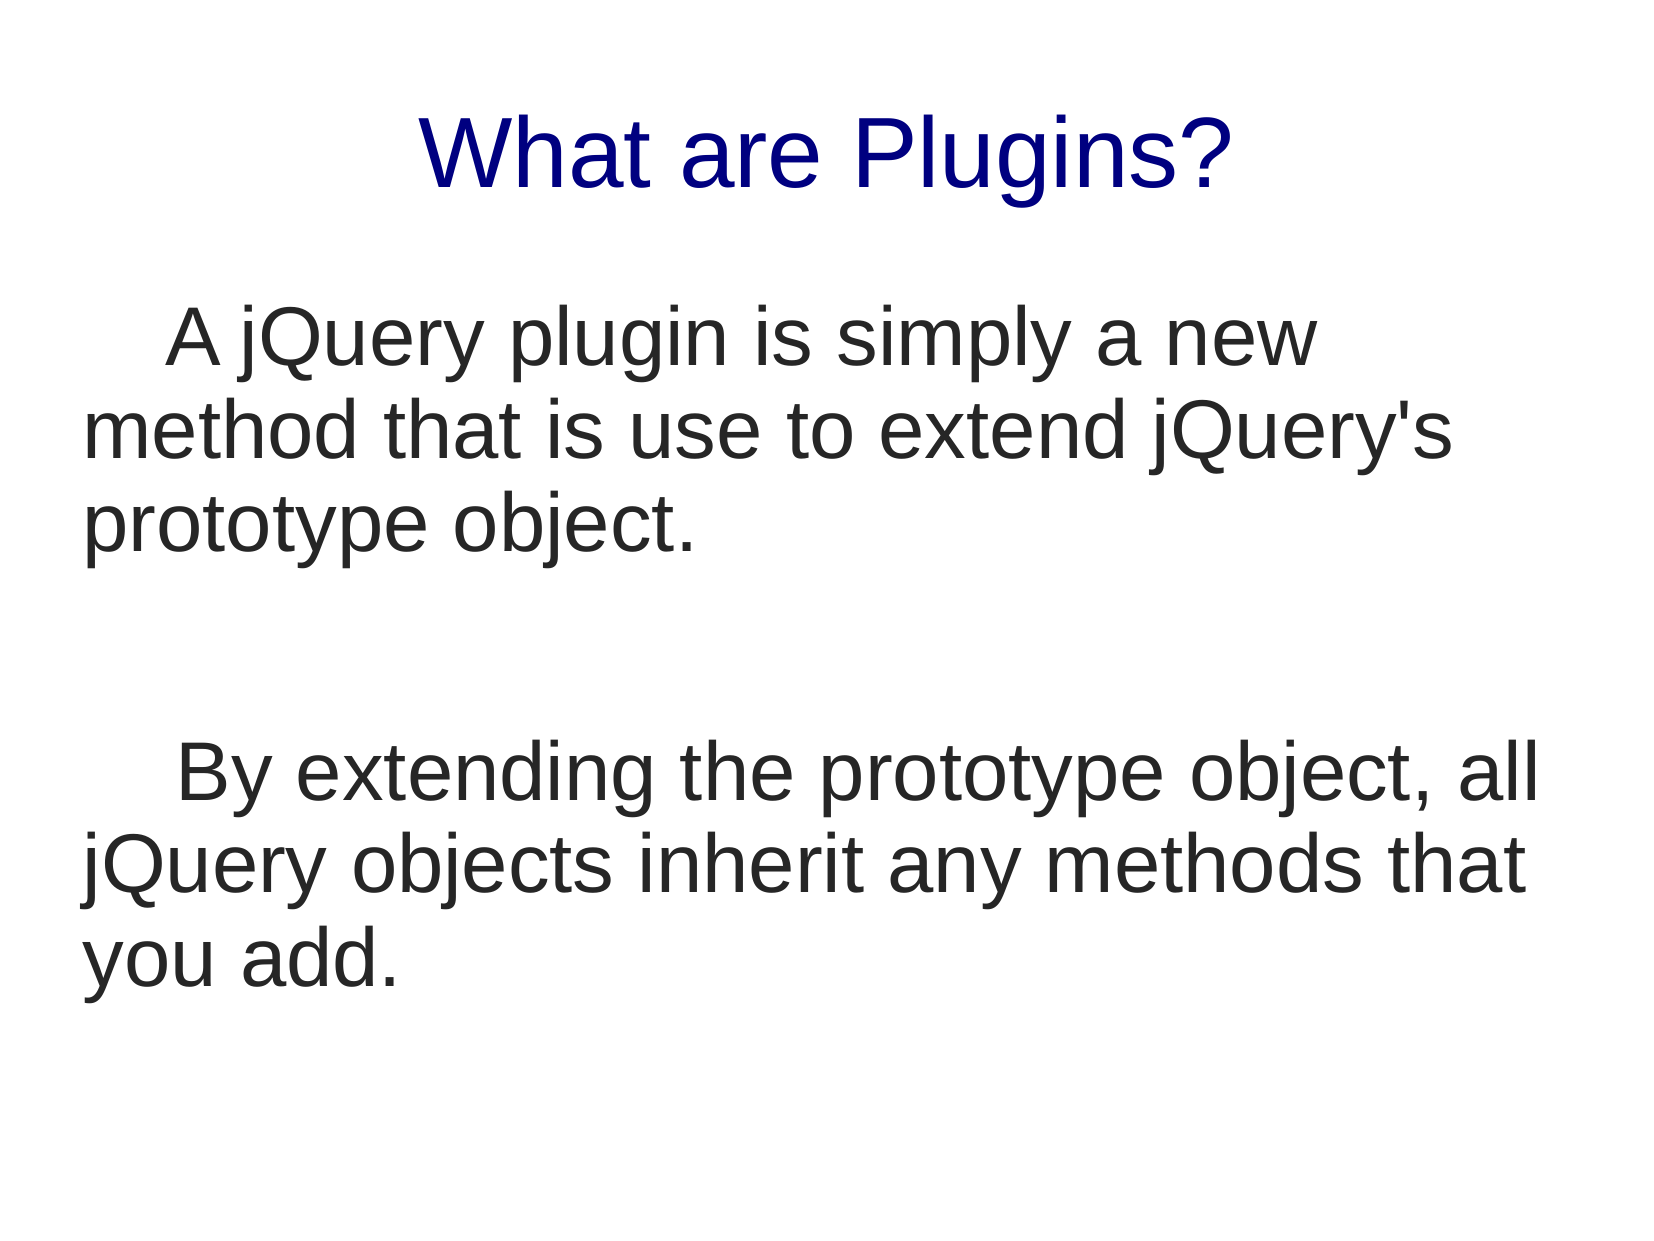

# What are Plugins?
 A jQuery plugin is simply a new method that is use to extend jQuery's prototype object.
 By extending the prototype object, all jQuery objects inherit any methods that you add.